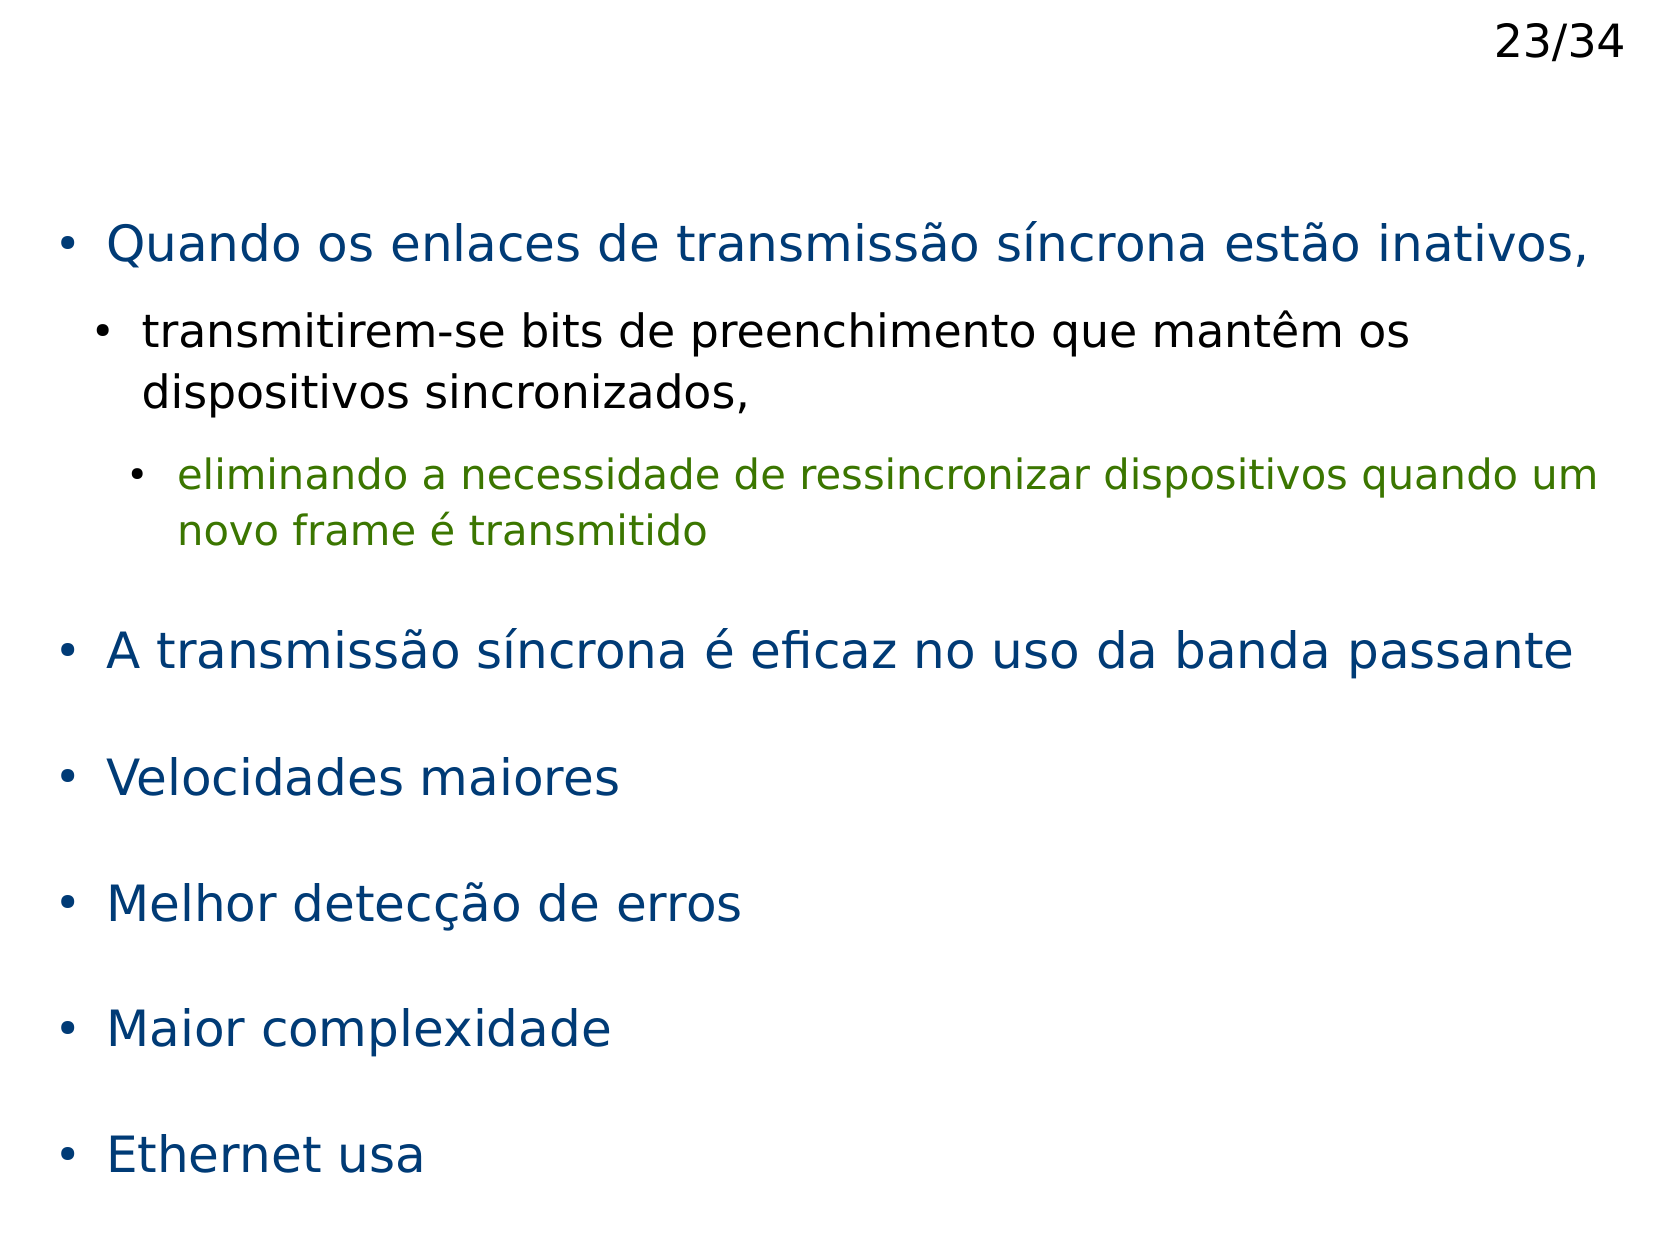

23
#
Quando os enlaces de transmissão síncrona estão inativos,
transmitirem-se bits de preenchimento que mantêm os dispositivos sincronizados,
eliminando a necessidade de ressincronizar dispositivos quando um novo frame é transmitido
A transmissão síncrona é eficaz no uso da banda passante
Velocidades maiores
Melhor detecção de erros
Maior complexidade
Ethernet usa